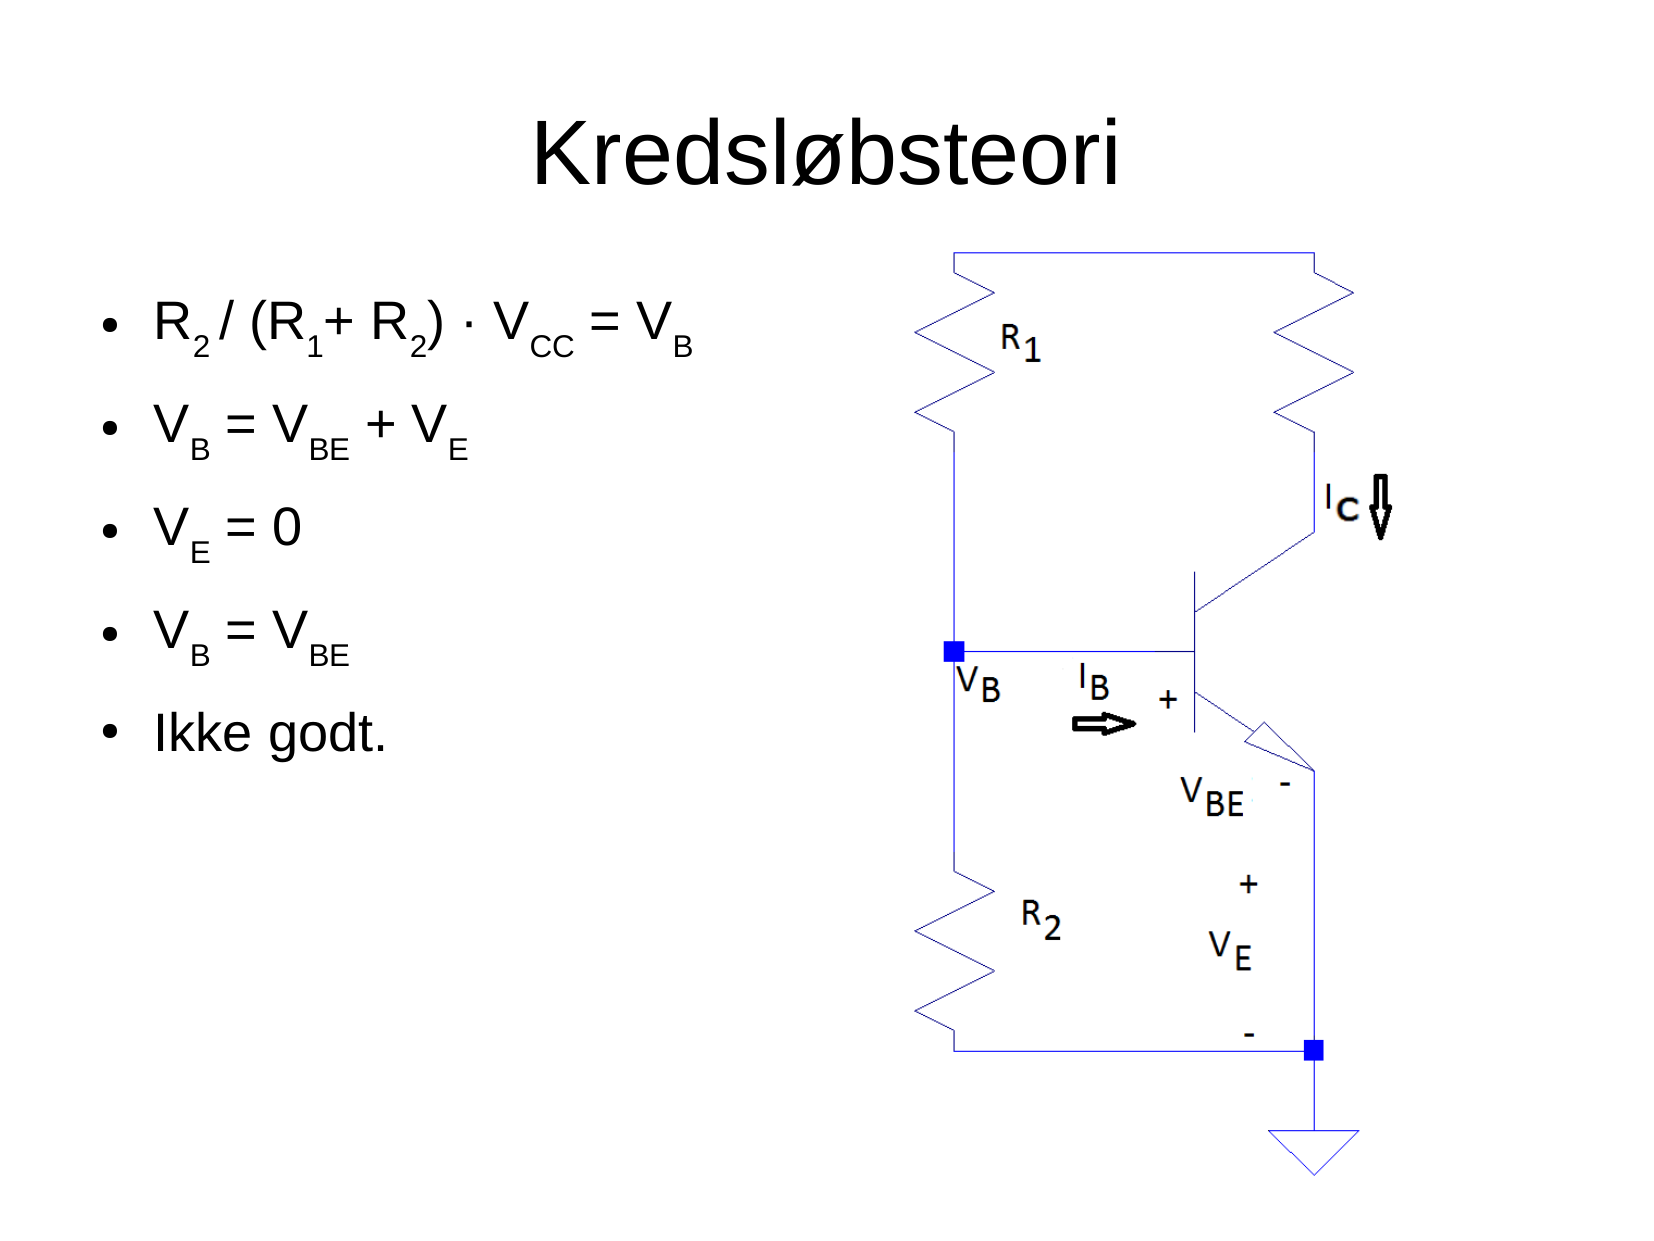

# Kredsløbsteori
R2 / (R1+ R2) · VCC = VB
VB = VBE + VE
VE = 0
VB = VBE
Ikke godt.